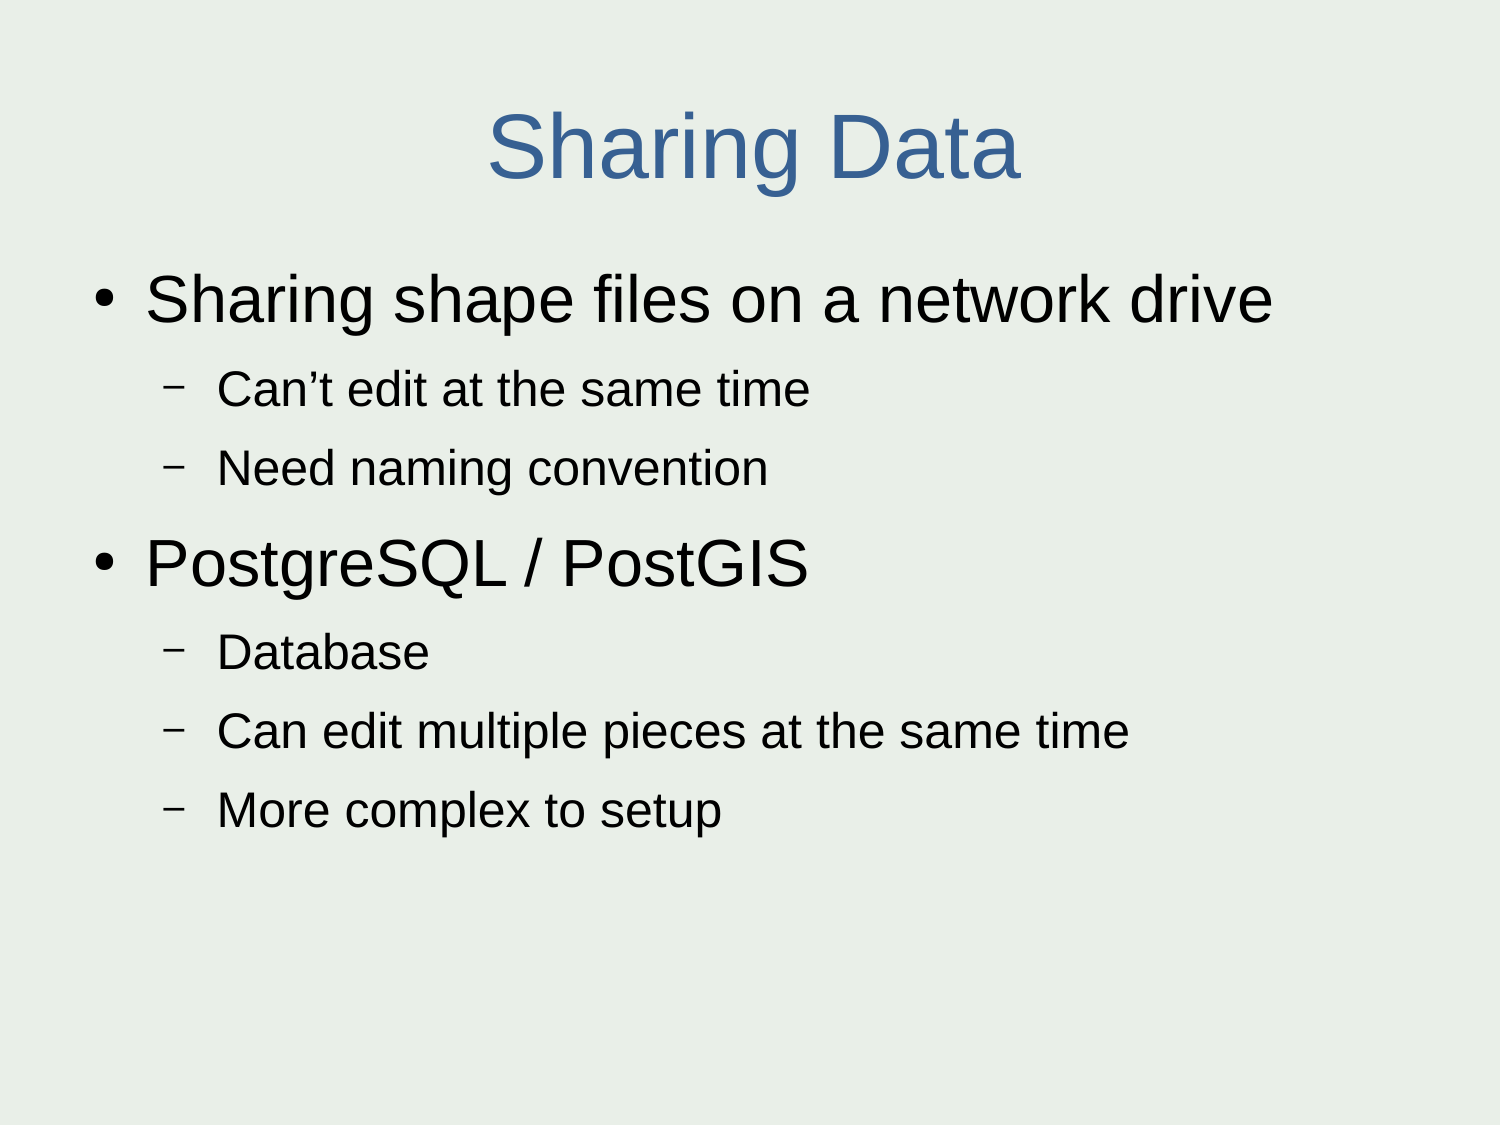

# Sharing Data
Sharing shape files on a network drive
Can’t edit at the same time
Need naming convention
PostgreSQL / PostGIS
Database
Can edit multiple pieces at the same time
More complex to setup